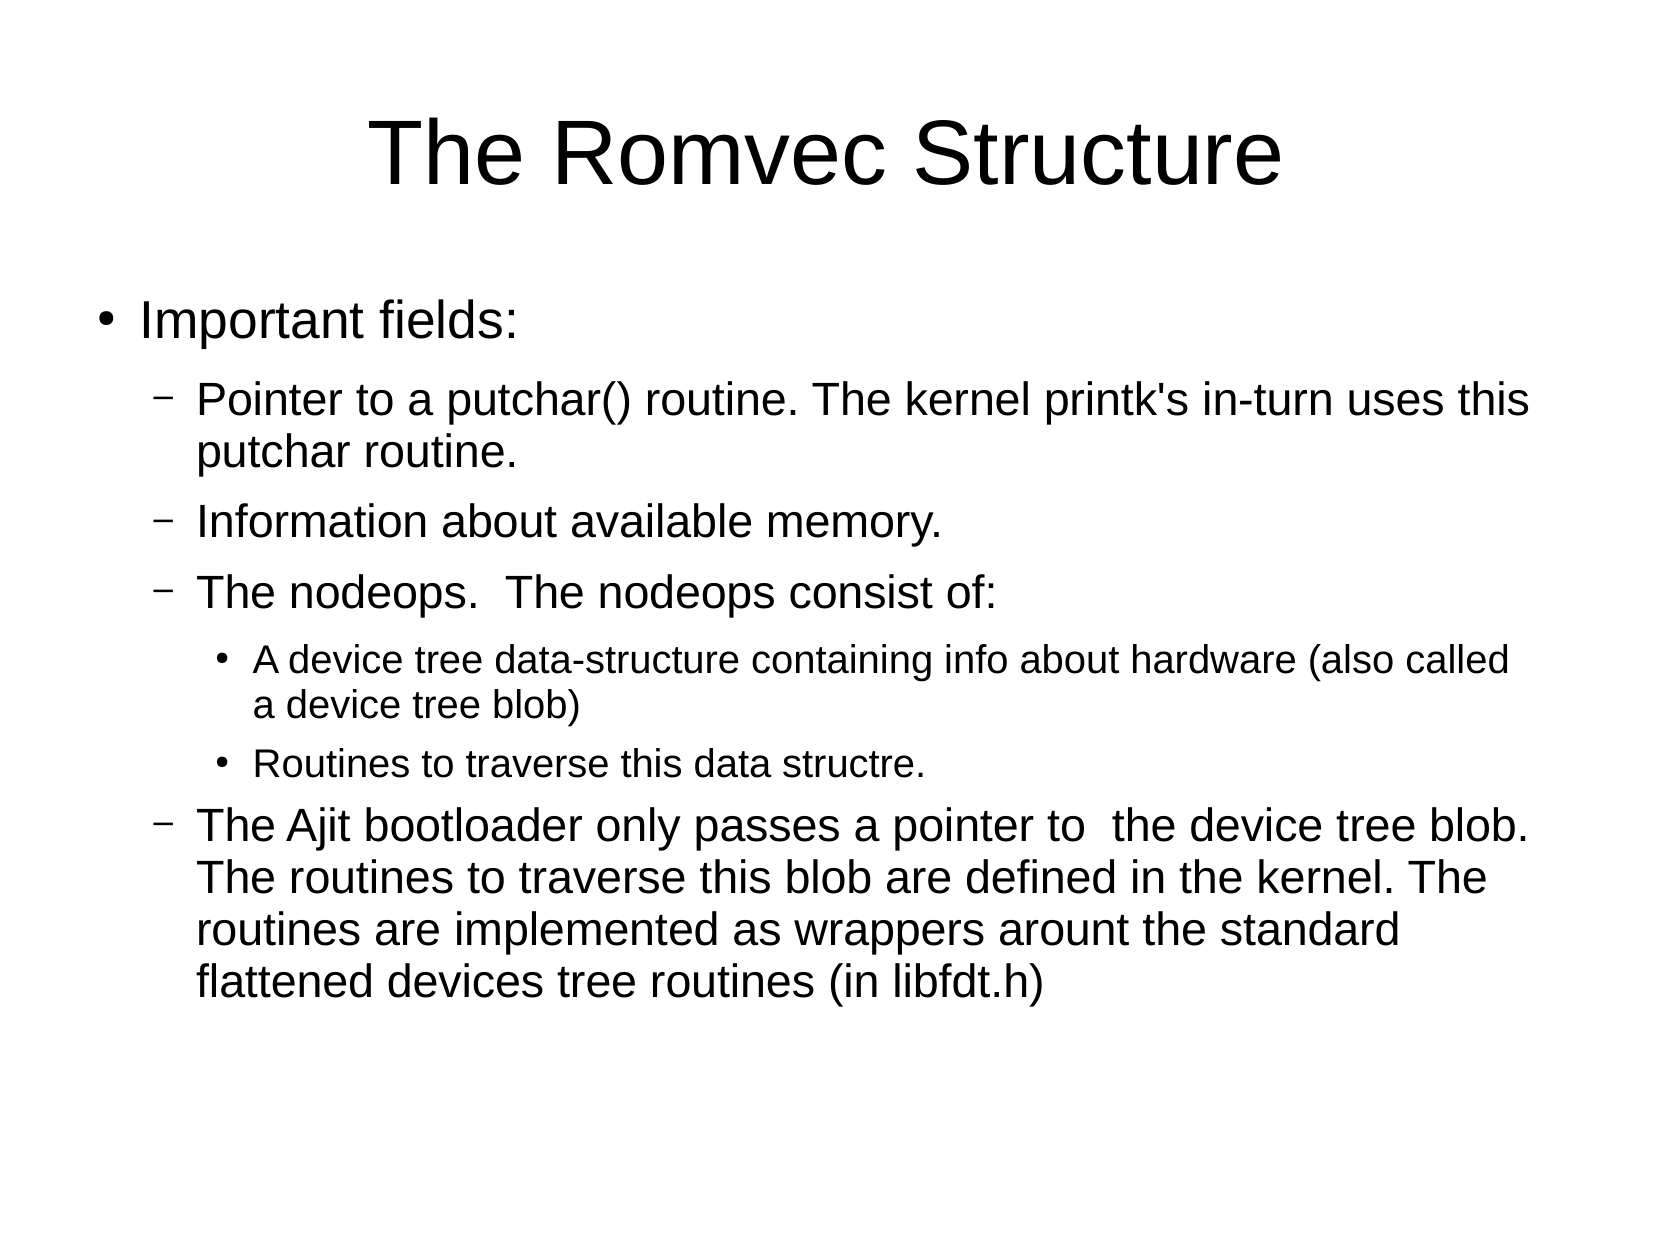

# The Romvec Structure
Important fields:
Pointer to a putchar() routine. The kernel printk's in-turn uses this putchar routine.
Information about available memory.
The nodeops. The nodeops consist of:
A device tree data-structure containing info about hardware (also called a device tree blob)
Routines to traverse this data structre.
The Ajit bootloader only passes a pointer to the device tree blob. The routines to traverse this blob are defined in the kernel. The routines are implemented as wrappers arount the standard flattened devices tree routines (in libfdt.h)